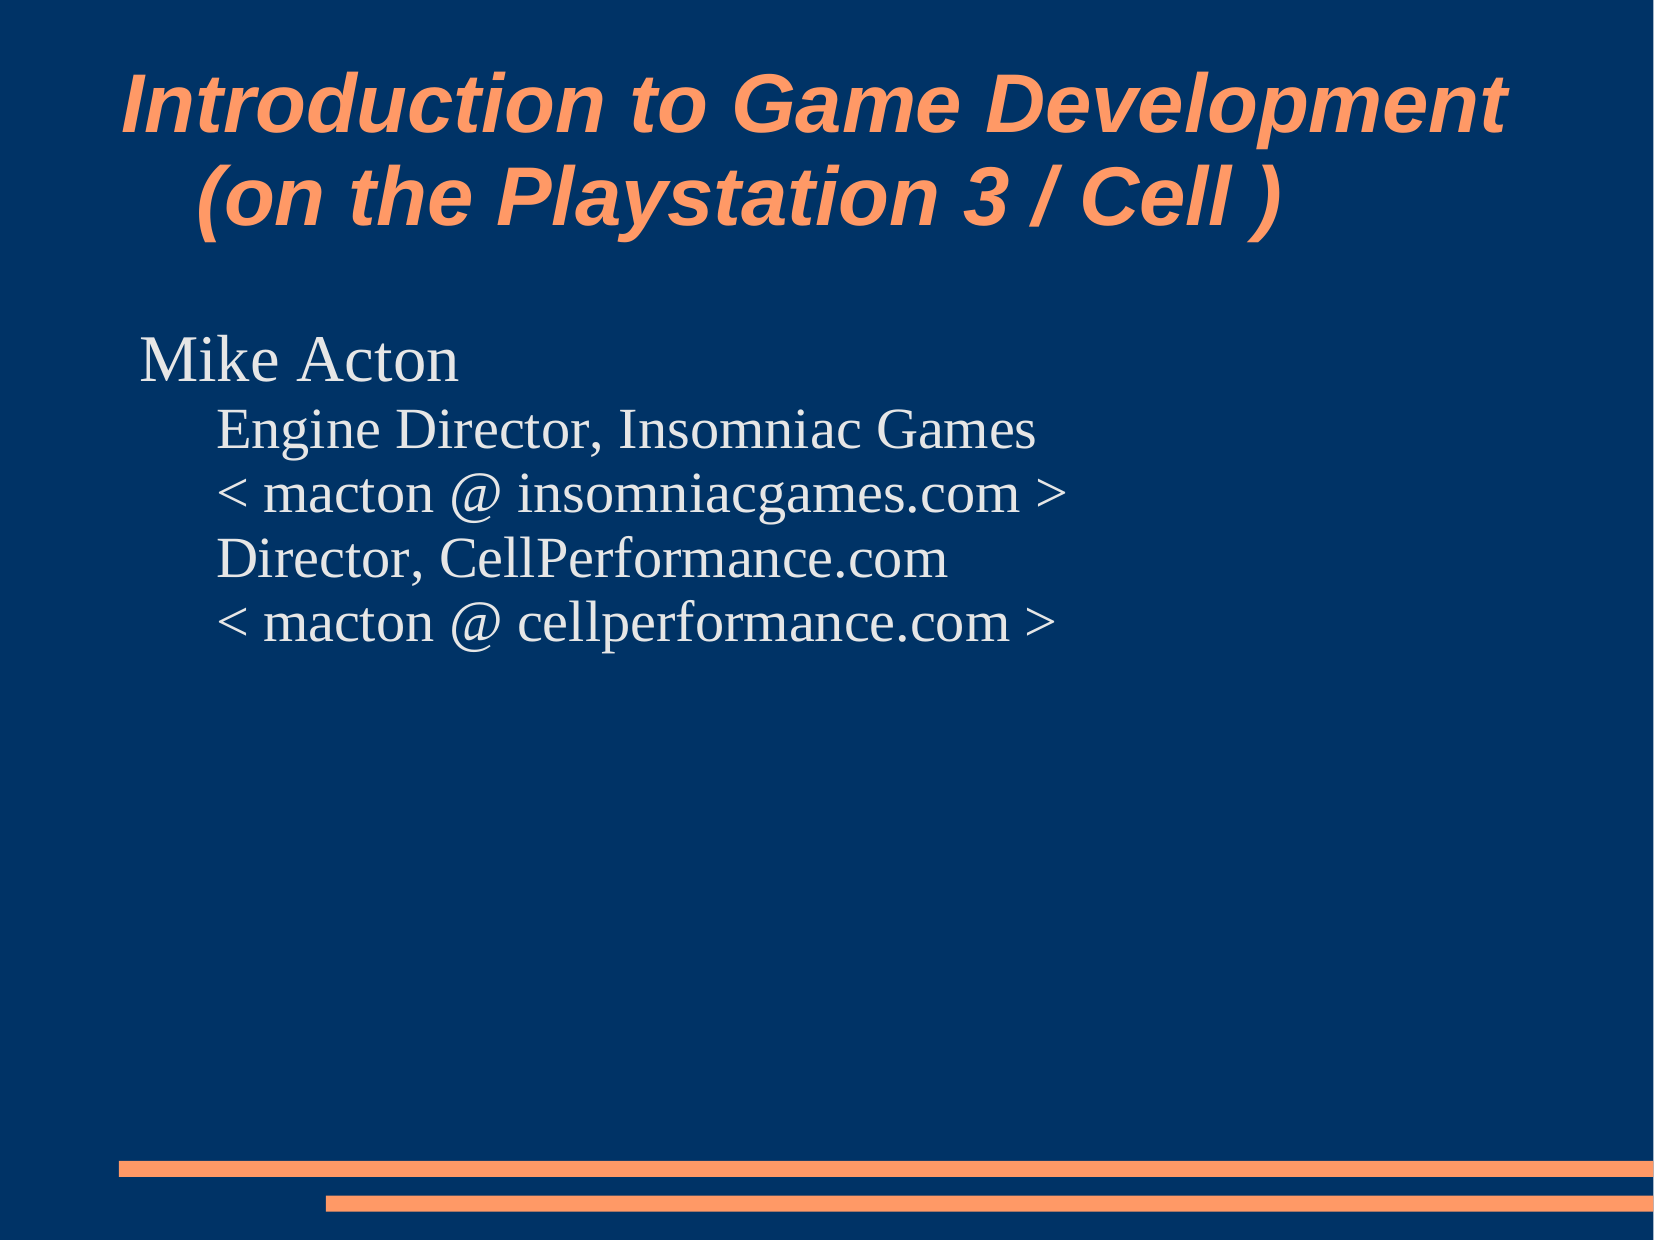

# Introduction to Game Development	(on the Playstation 3 / Cell )
Mike Acton
Engine Director, Insomniac Games
< macton @ insomniacgames.com >
Director, CellPerformance.com
< macton @ cellperformance.com >